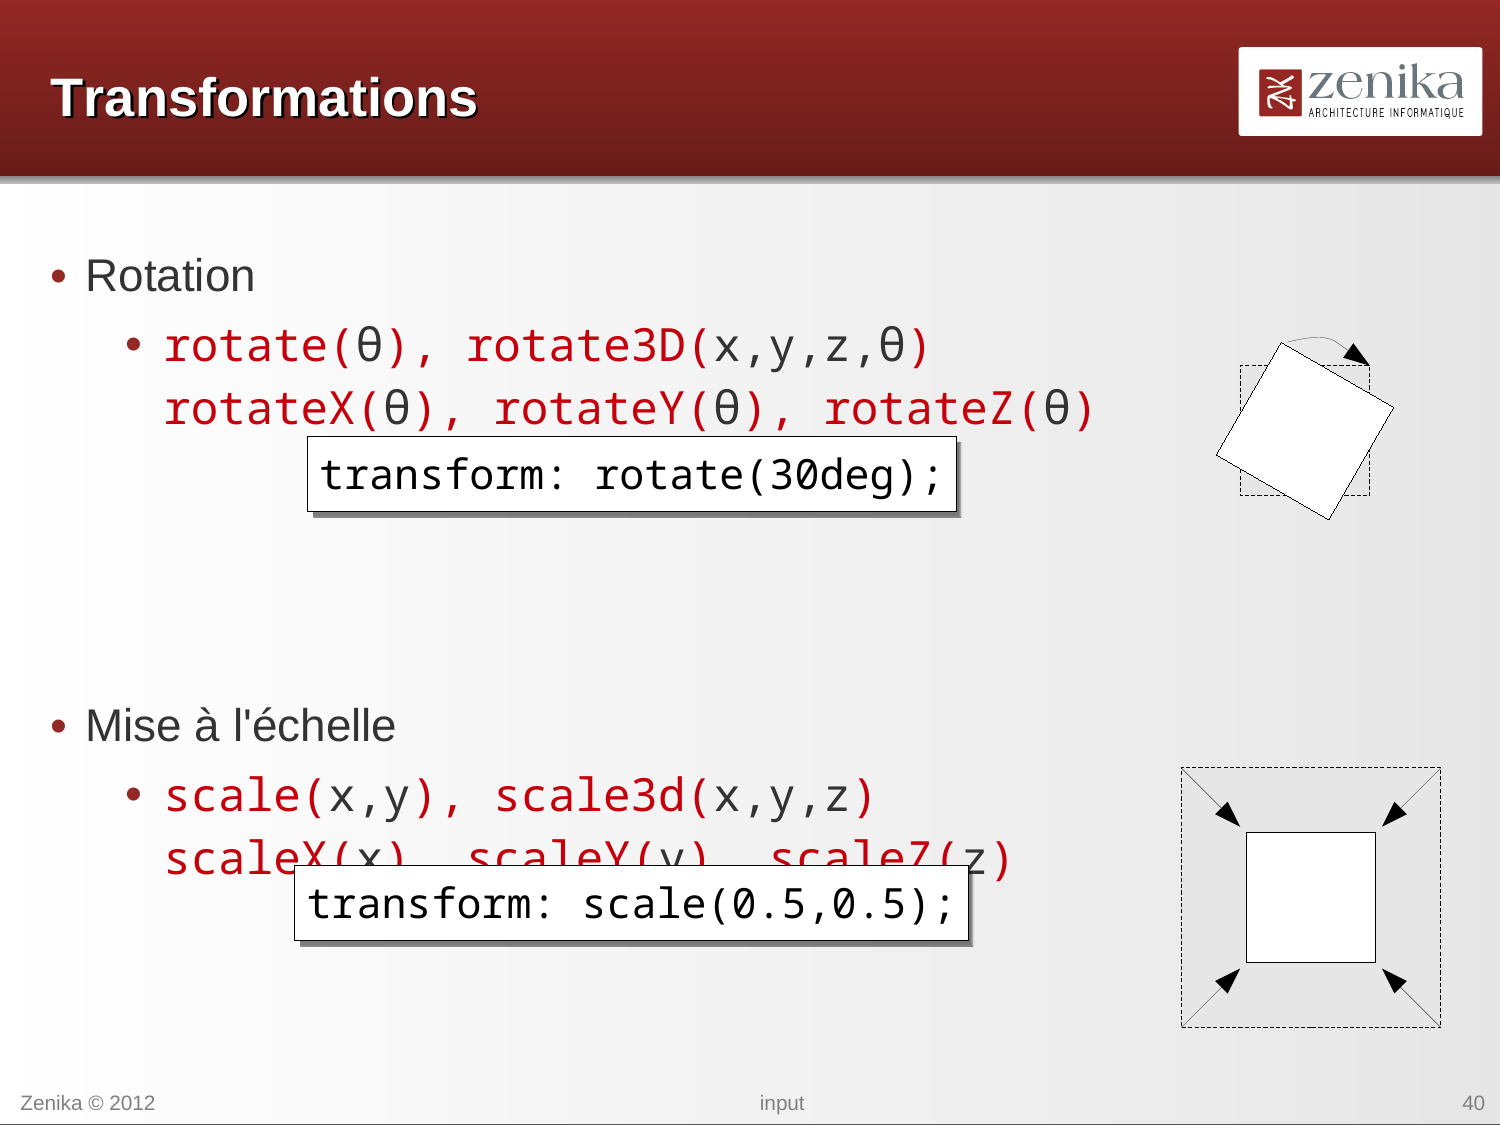

# Transformations
Rotation
rotate(θ), rotate3D(x,y,z,θ)
rotateX(θ), rotateY(θ), rotateZ(θ)
Mise à l'échelle
scale(x,y), scale3d(x,y,z)
scaleX(x), scaleY(y), scaleZ(z)
transform: rotate(30deg);
transform: scale(0.5,0.5);